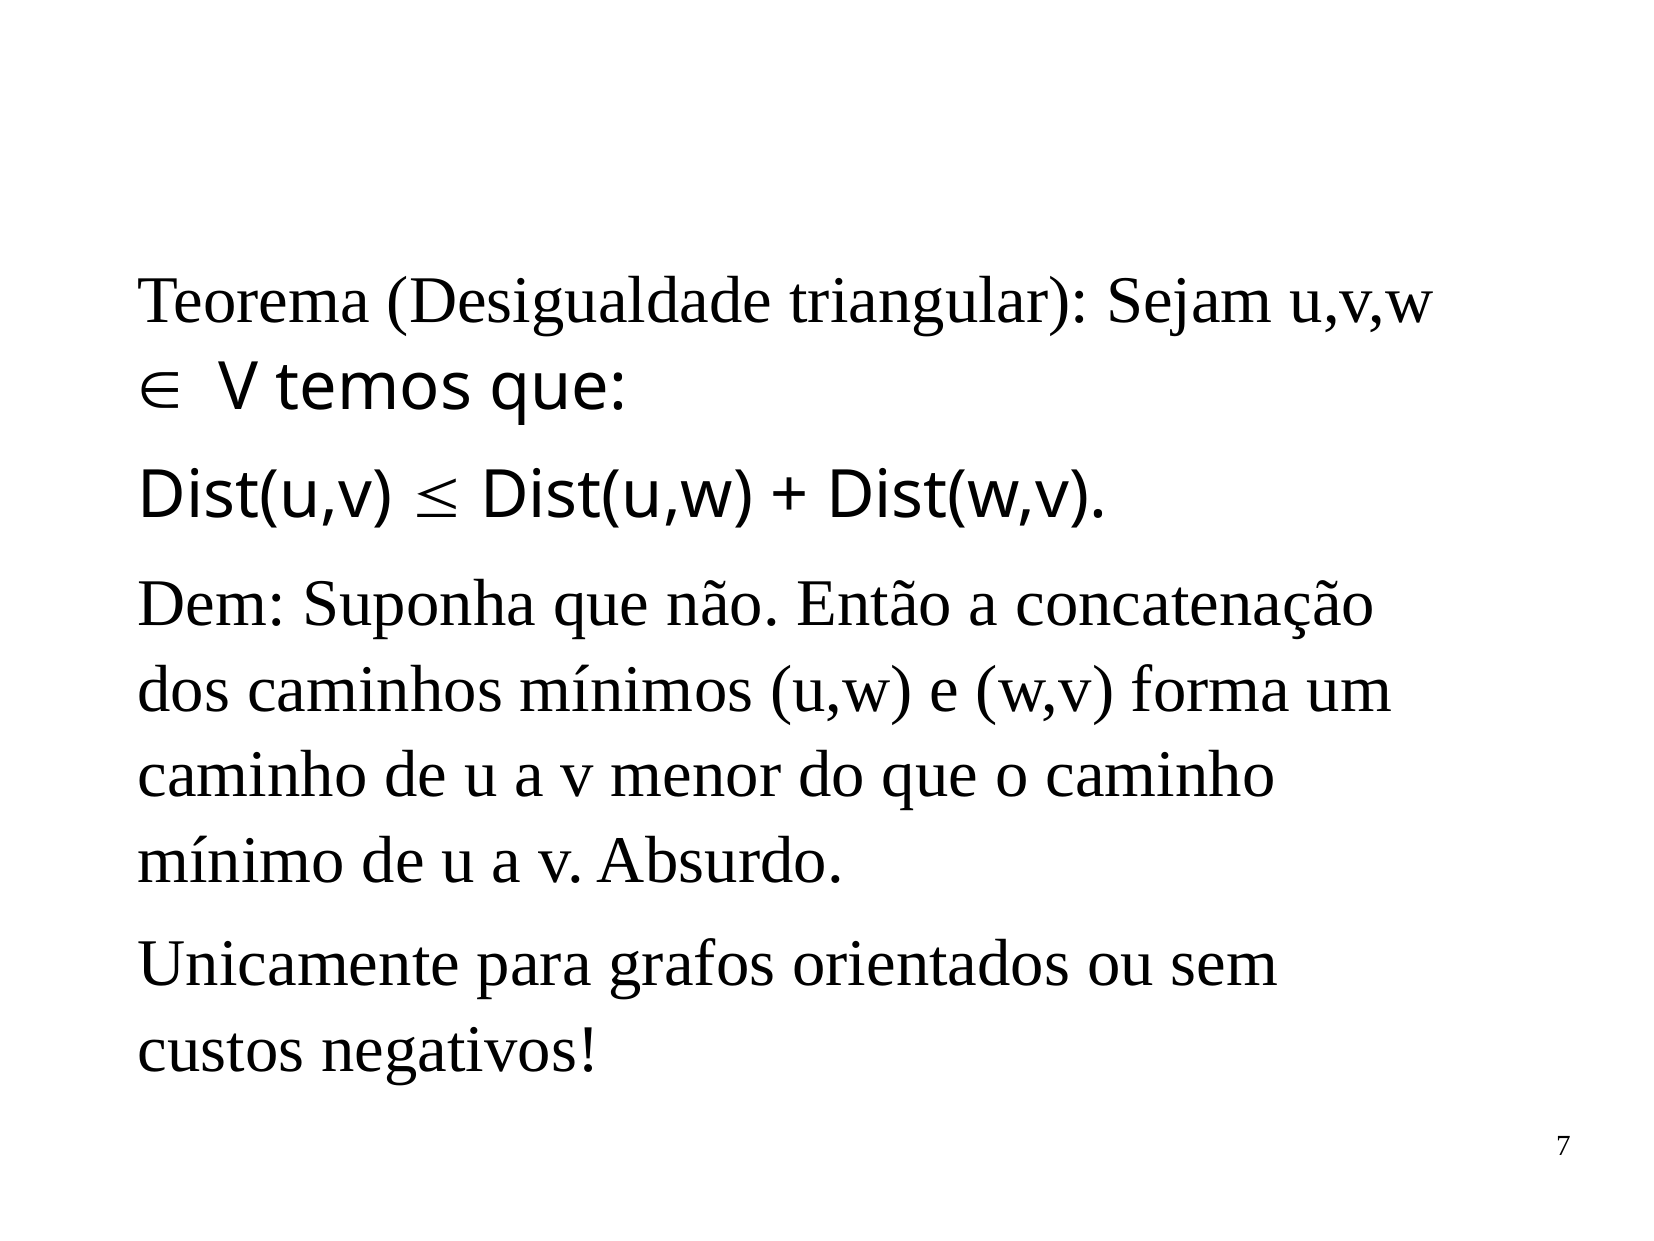

#
Teorema (Desigualdade triangular): Sejam u,v,w V temos que:
Dist(u,v)  Dist(u,w) + Dist(w,v).
Dem: Suponha que não. Então a concatenação dos caminhos mínimos (u,w) e (w,v) forma um caminho de u a v menor do que o caminho mínimo de u a v. Absurdo.
Unicamente para grafos orientados ou sem custos negativos!
7